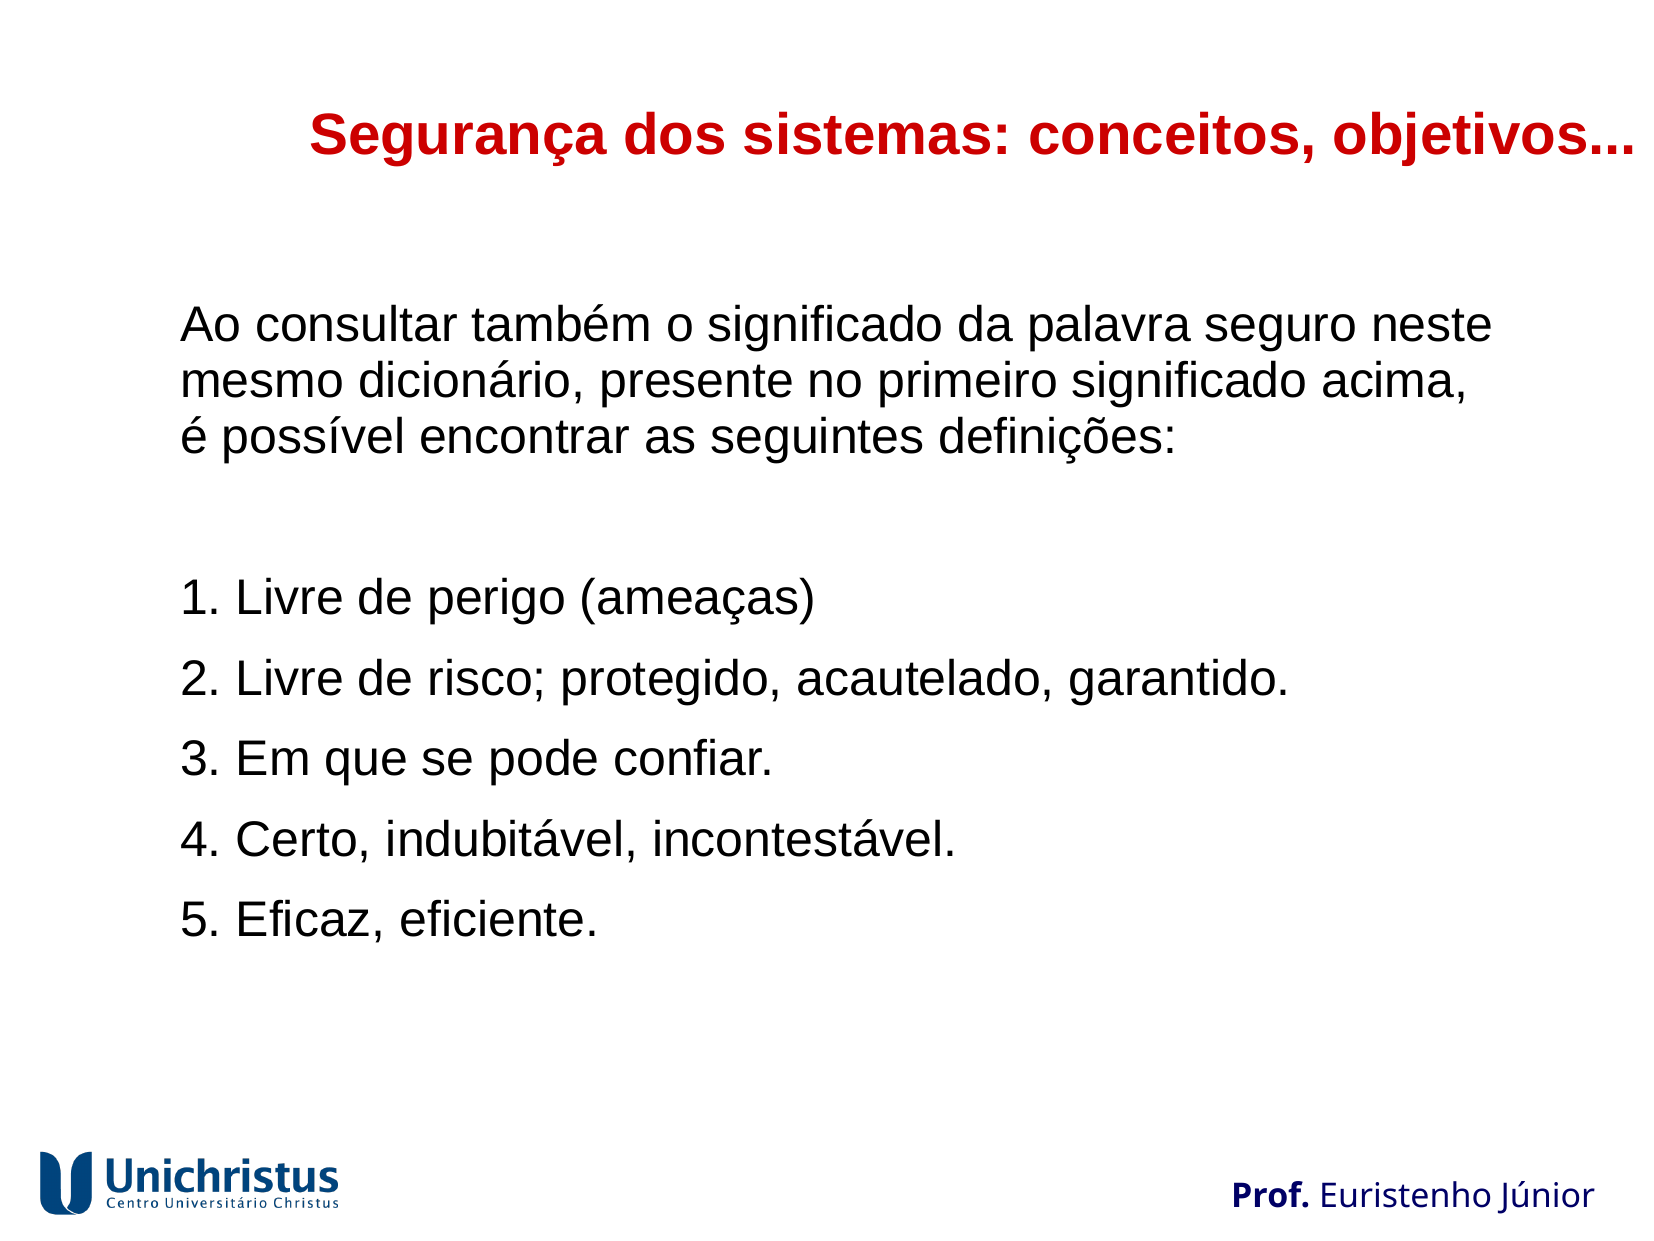

Segurança dos sistemas: conceitos, objetivos...
Ao consultar também o significado da palavra seguro neste mesmo dicionário, presente no primeiro significado acima, é possível encontrar as seguintes definições:
1. Livre de perigo (ameaças)
2. Livre de risco; protegido, acautelado, garantido.
3. Em que se pode confiar.
4. Certo, indubitável, incontestável.
5. Eficaz, eficiente.
Prof. Euristenho Júnior